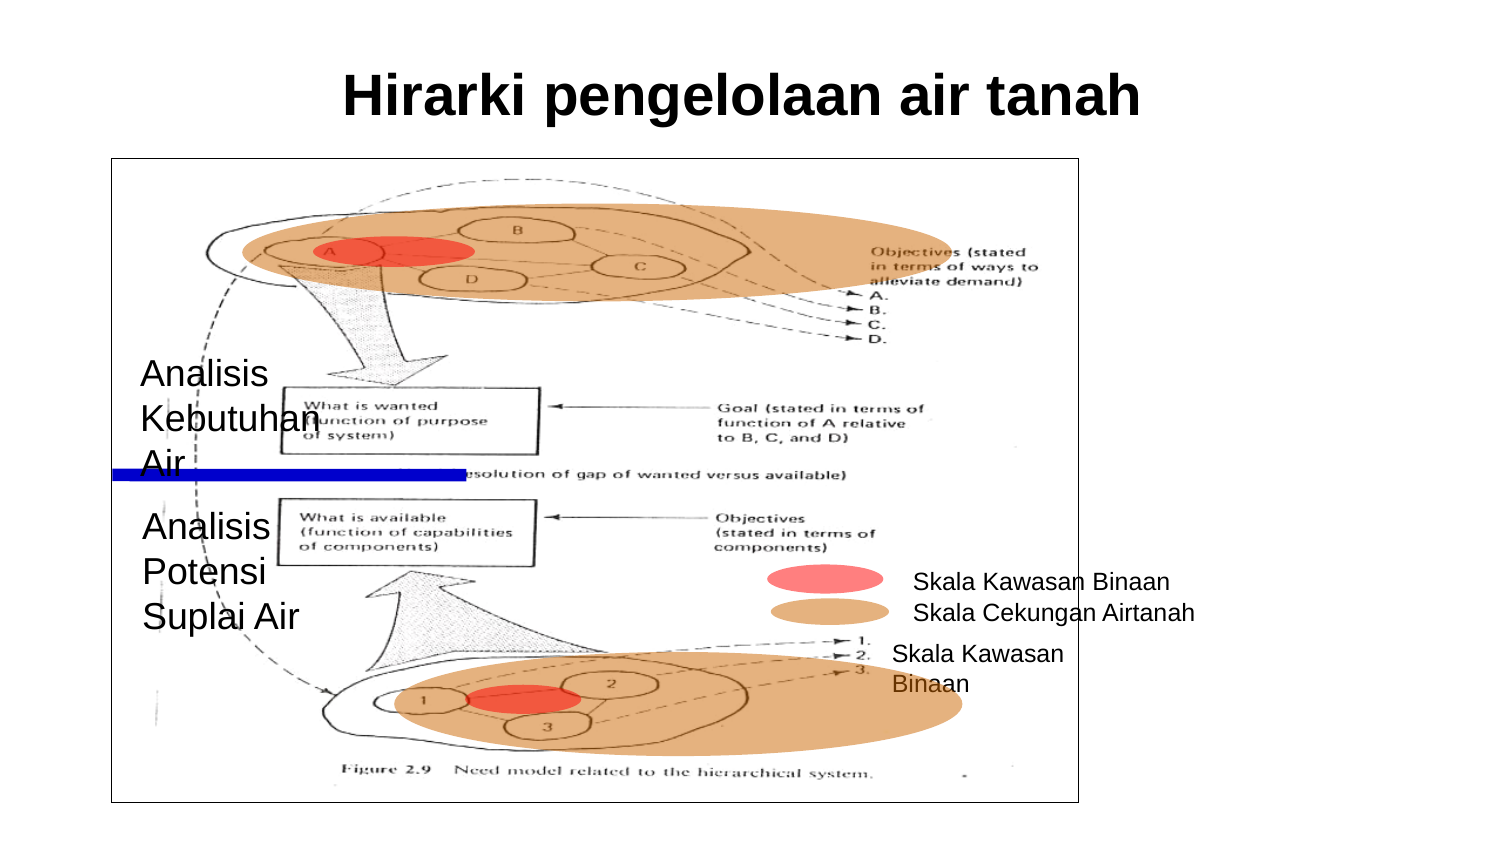

Hirarki pengelolaan air tanah
Analisis
Kebutuhan
Air
Analisis
Potensi
Suplai Air
Skala Kawasan Binaan
Skala Cekungan Airtanah
Skala Kawasan Binaan